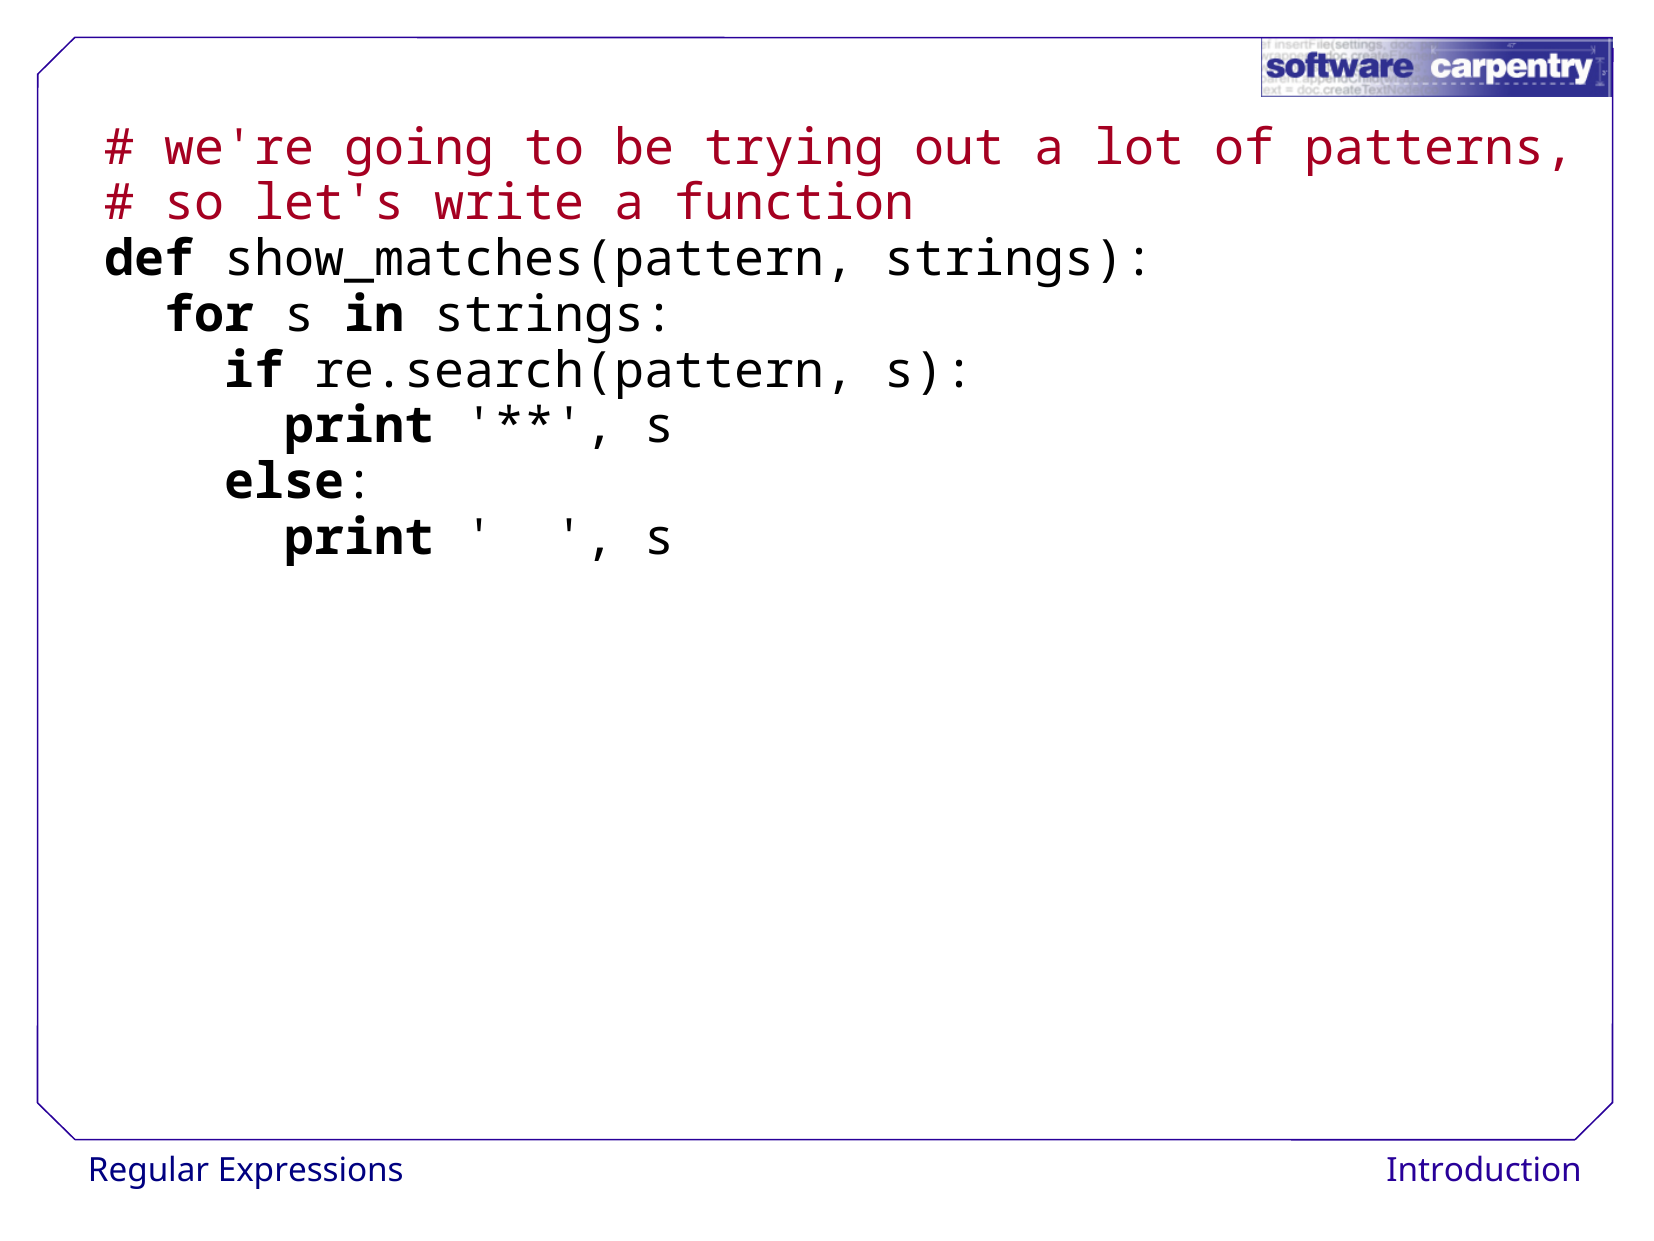

# we're going to be trying out a lot of patterns,
# so let's write a function
def show_matches(pattern, strings):
 for s in strings:
 if re.search(pattern, s):
 print '**', s
 else:
 print ' ', s